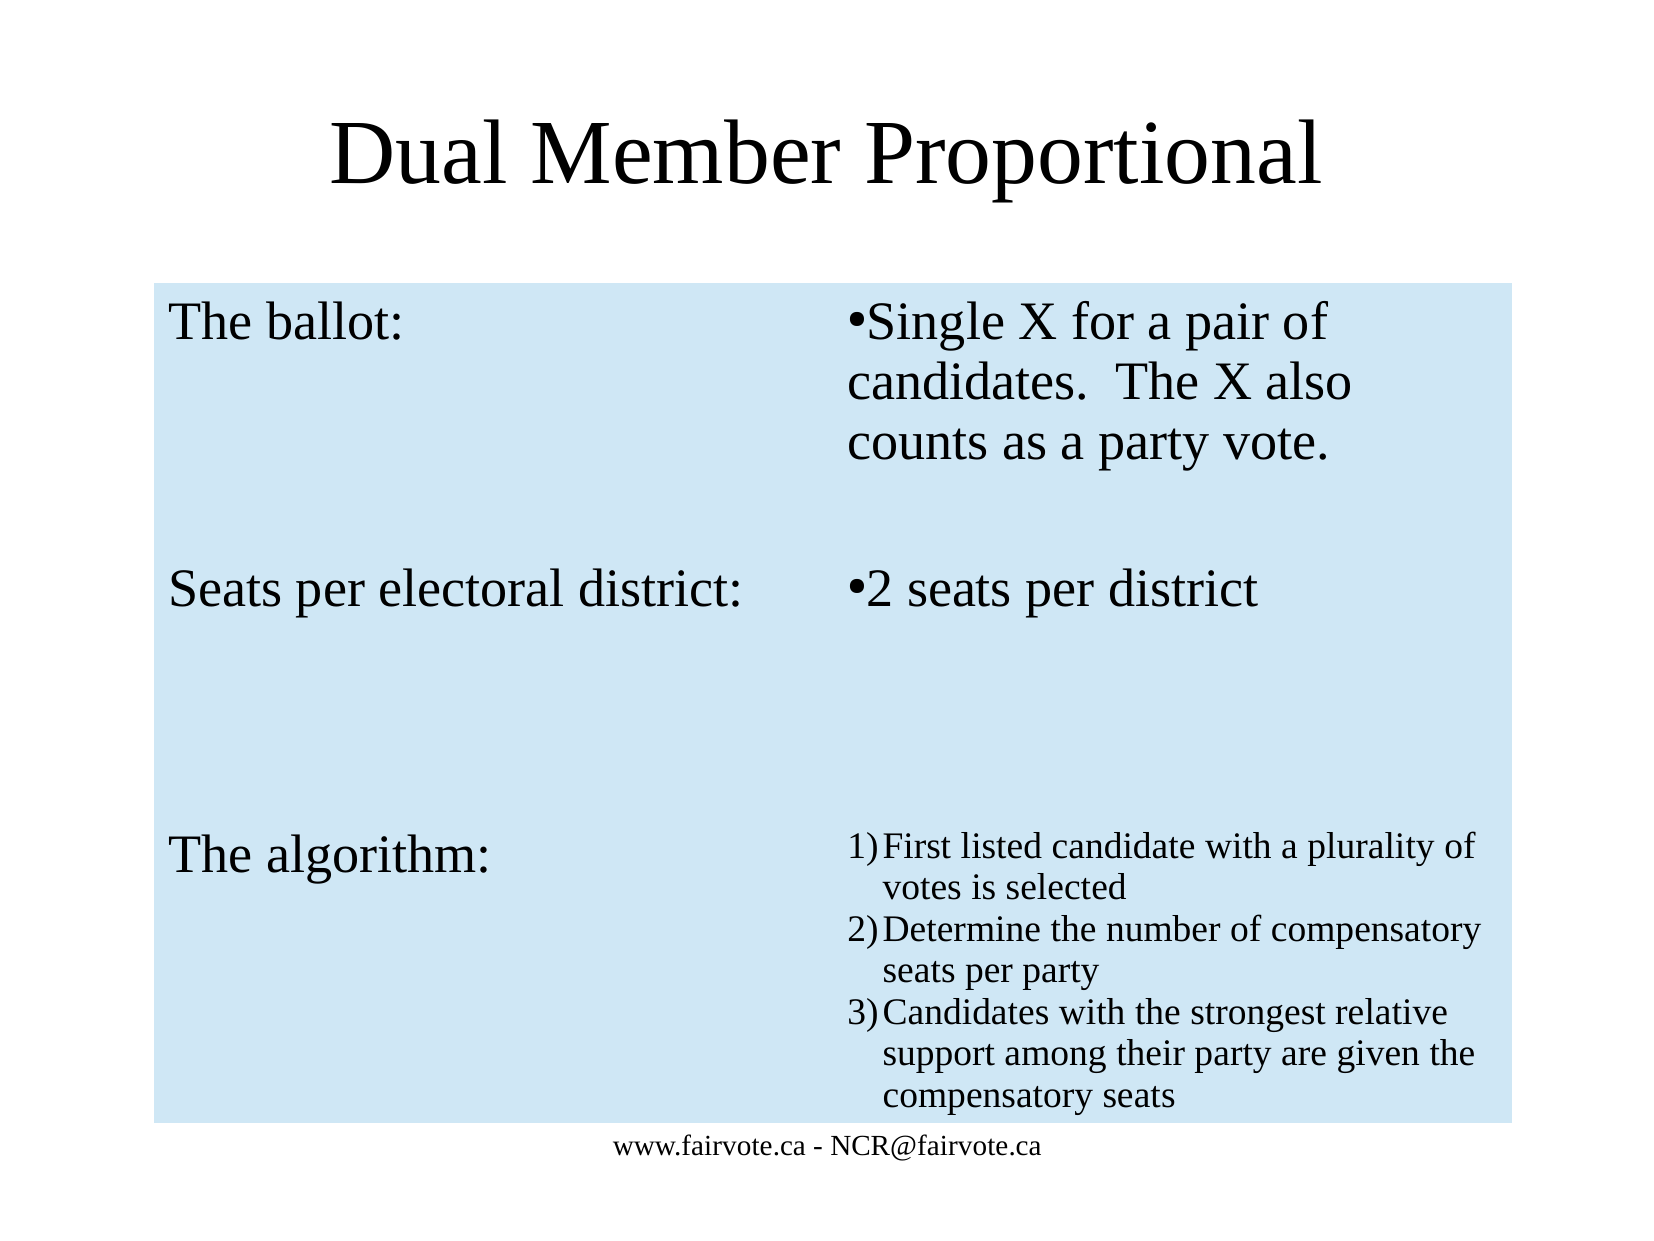

# Dual Member Proportional
| The ballot: | Single X for a pair of candidates. The X also counts as a party vote. |
| --- | --- |
| Seats per electoral district: | 2 seats per district |
| The algorithm: | First listed candidate with a plurality of votes is selected Determine the number of compensatory seats per party Candidates with the strongest relative support among their party are given the compensatory seats |
www.fairvote.ca - NCR@fairvote.ca